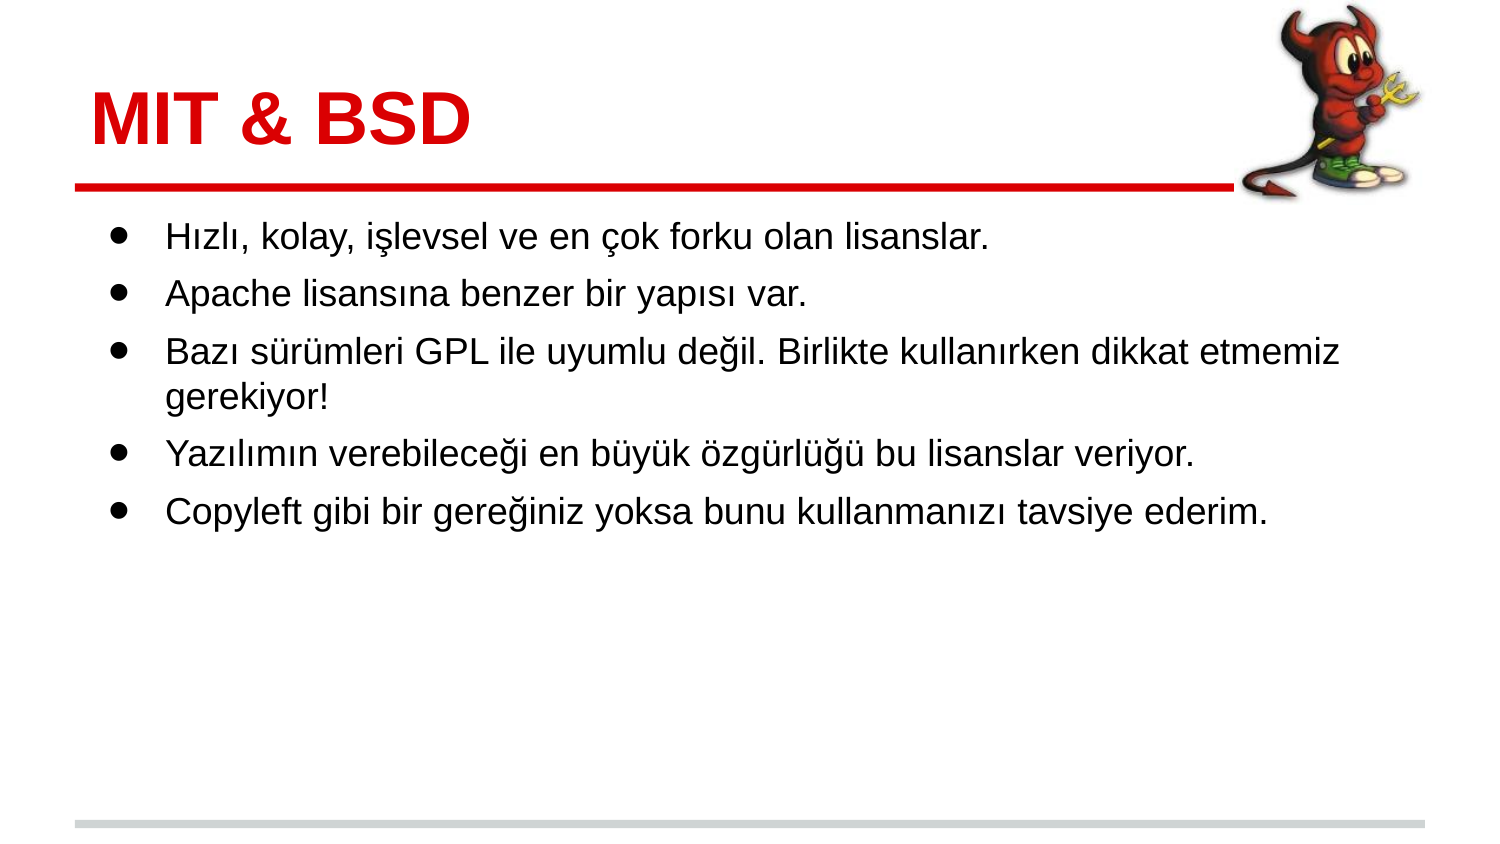

# MIT & BSD
Hızlı, kolay, işlevsel ve en çok forku olan lisanslar.
Apache lisansına benzer bir yapısı var.
Bazı sürümleri GPL ile uyumlu değil. Birlikte kullanırken dikkat etmemiz gerekiyor!
Yazılımın verebileceği en büyük özgürlüğü bu lisanslar veriyor.
Copyleft gibi bir gereğiniz yoksa bunu kullanmanızı tavsiye ederim.